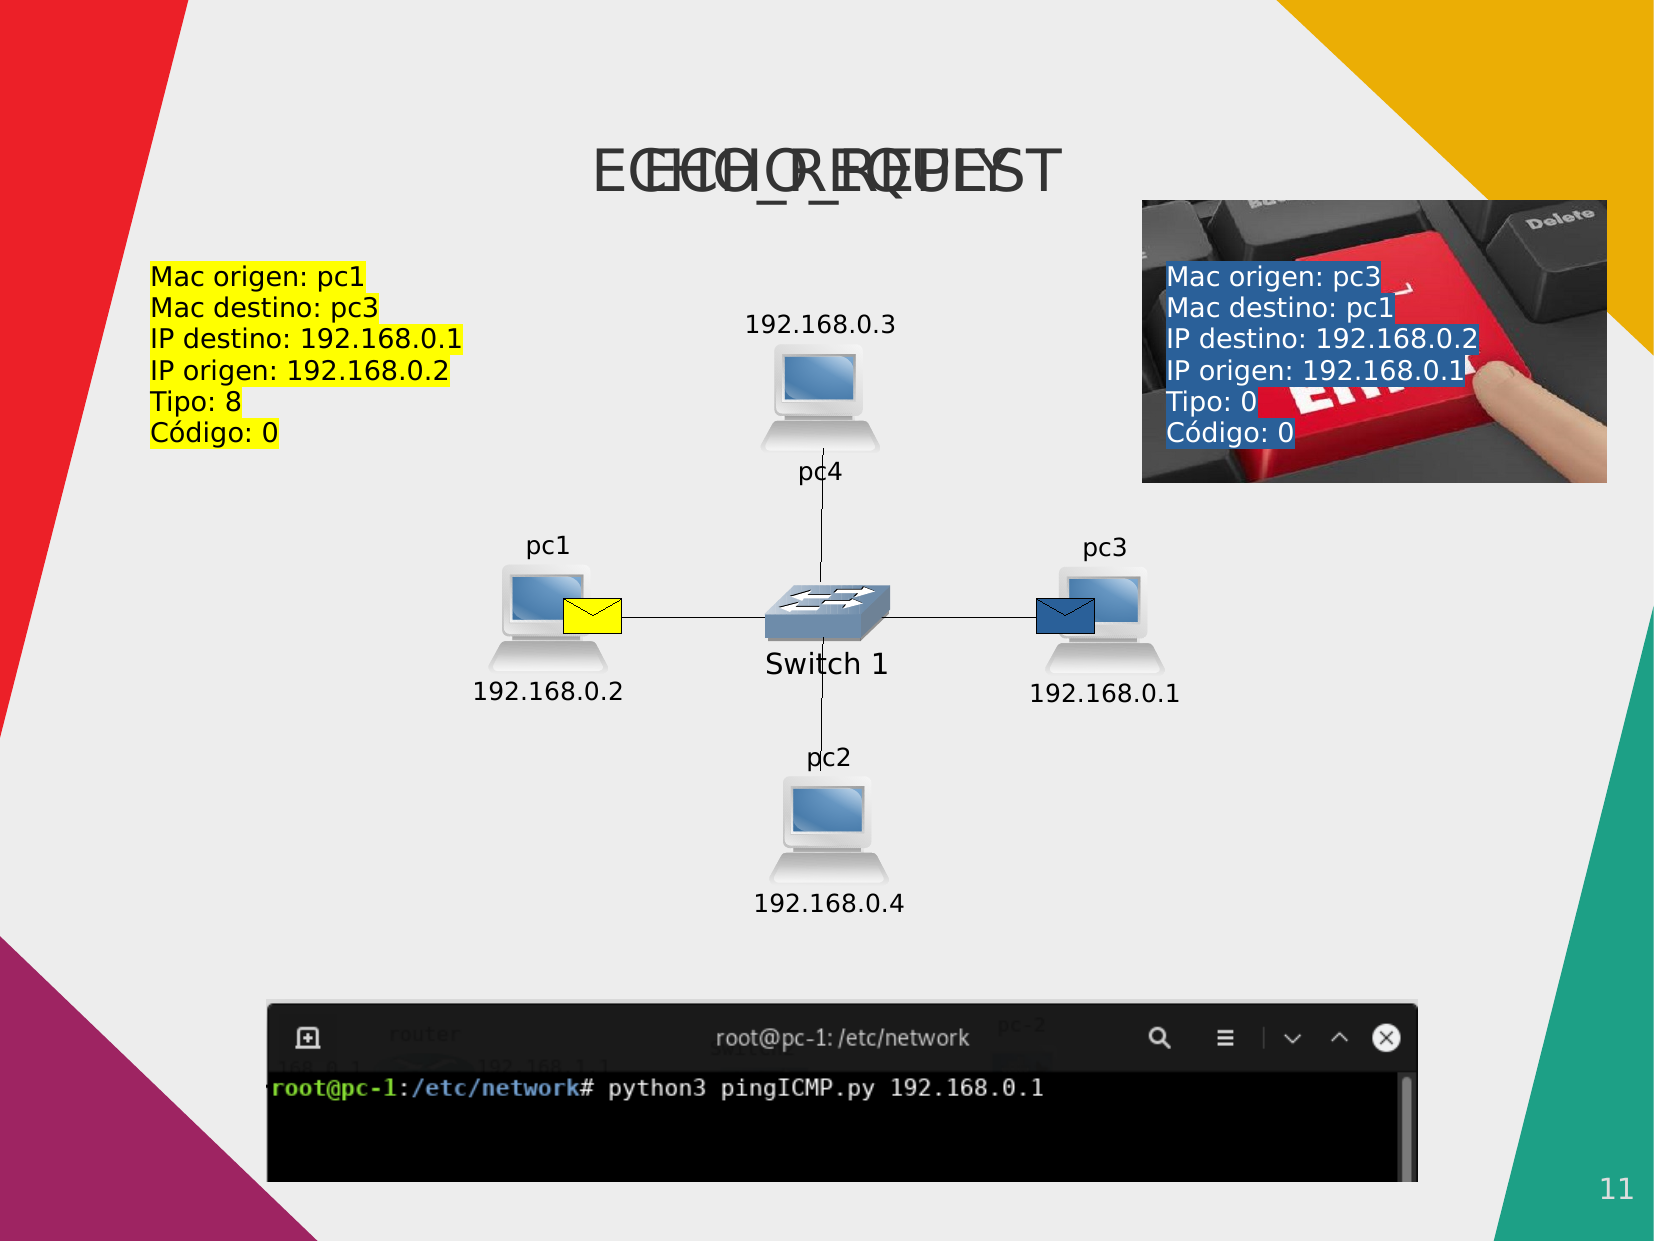

# ECHO_REQUEST
ECHO_REPLY
Mac origen: pc1
Mac destino: pc3
IP destino: 192.168.0.1
IP origen: 192.168.0.2
Tipo: 8
Código: 0
Mac origen: pc3
Mac destino: pc1
IP destino: 192.168.0.2
IP origen: 192.168.0.1
Tipo: 0
Código: 0
192.168.0.3
pc4
pc1
192.168.0.2
pc3
192.168.0.1
Switch 1
pc2
192.168.0.4
11